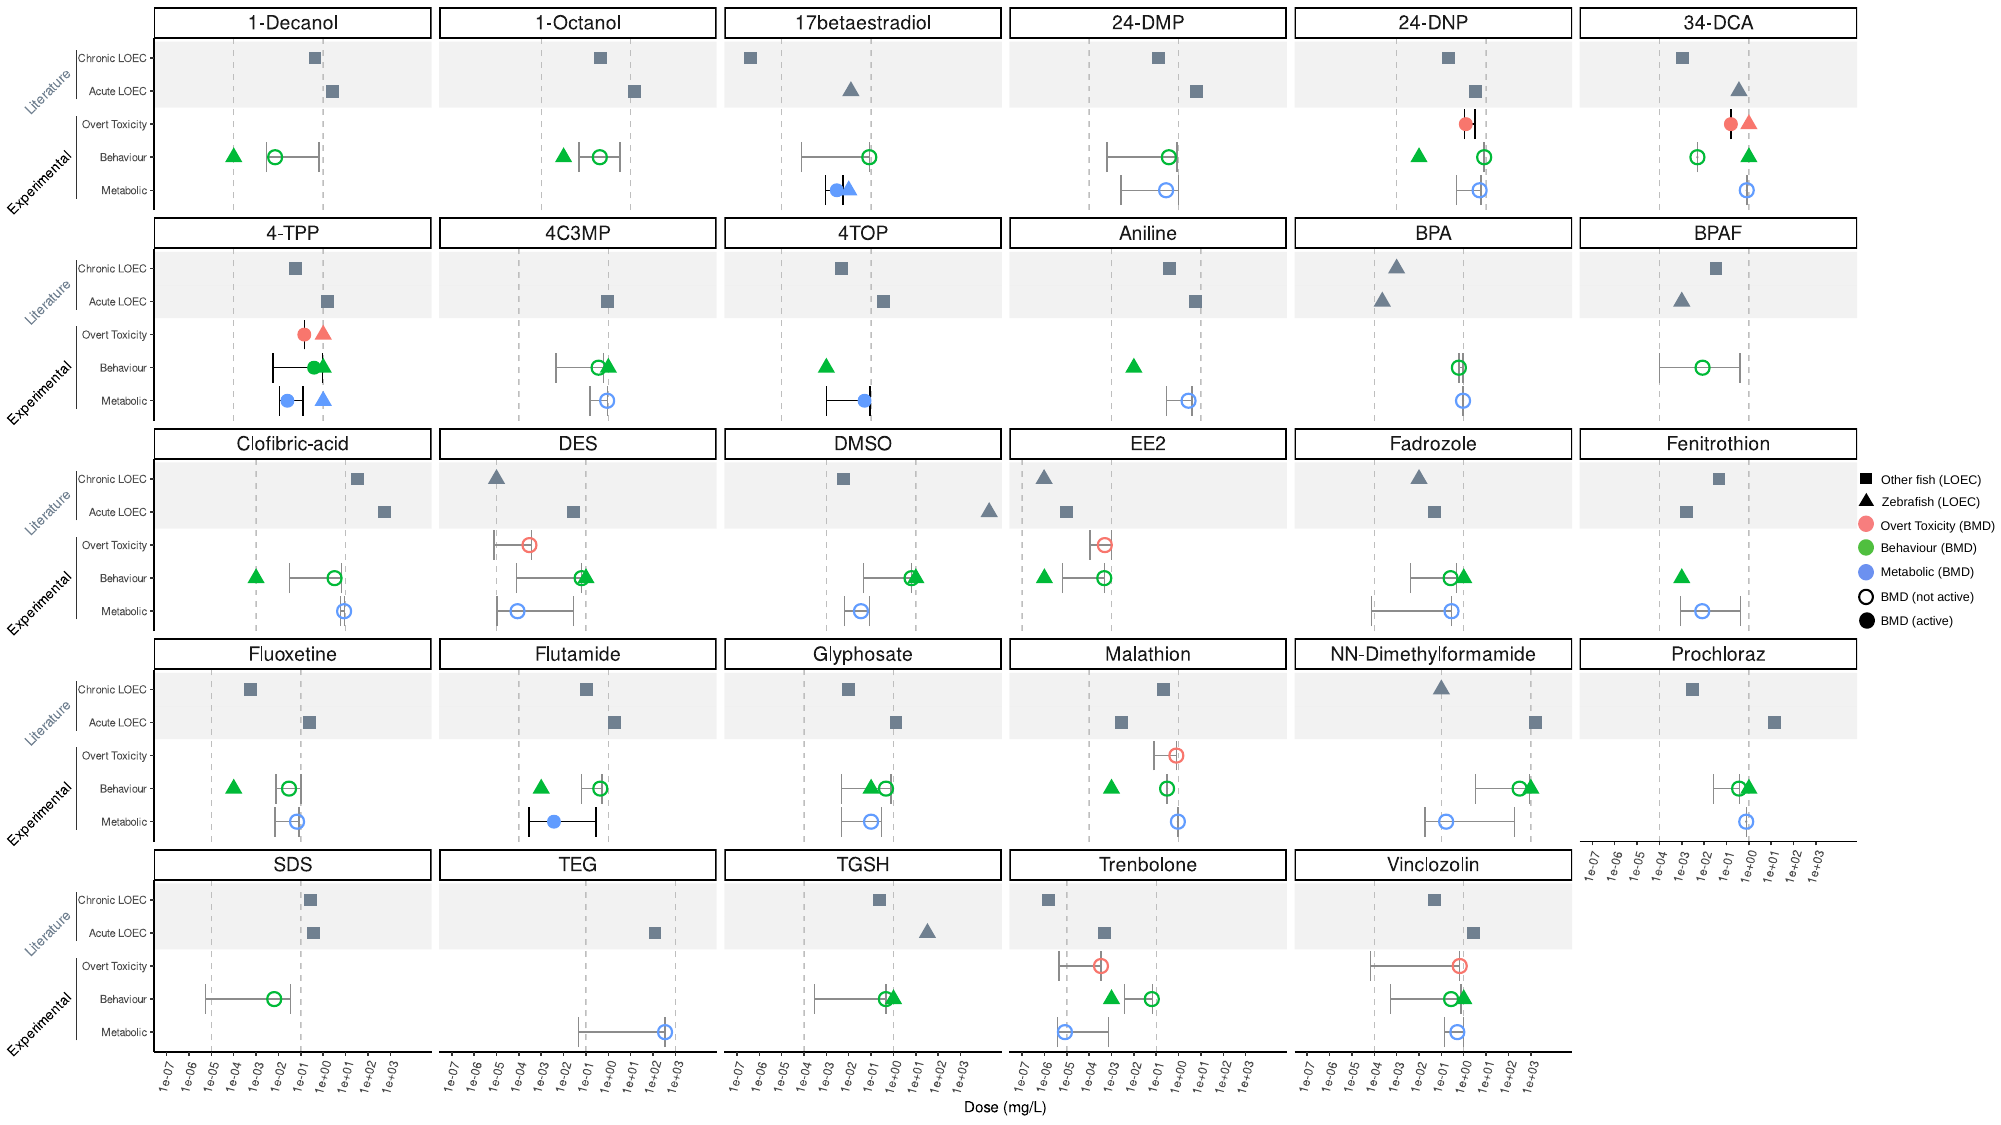

Other fish (LOEC)
Zebrafish (LOEC)
Overt Toxicity (BMD)
Behaviour (BMD)
Metabolic (BMD)
BMD (not active)
BMD (active)